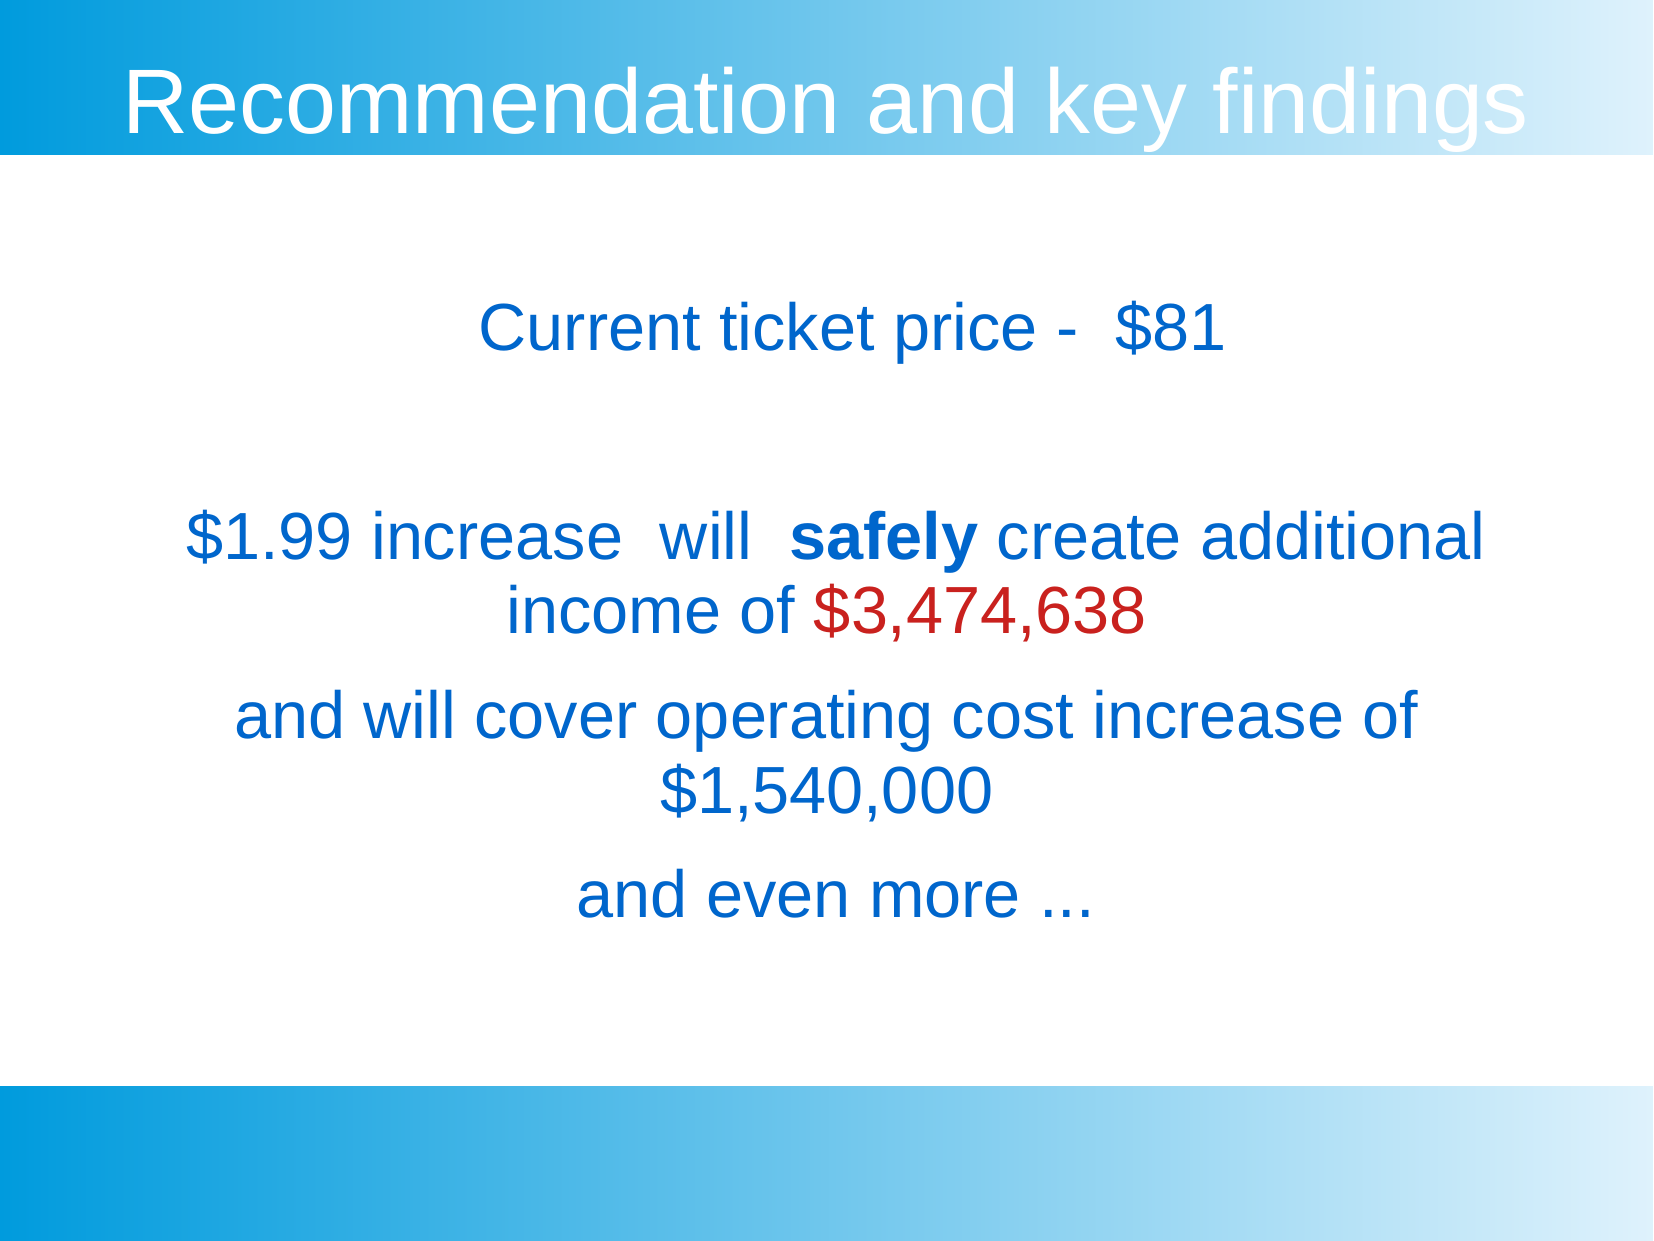

# Recommendation and key findings
Current ticket price - $81
 $1.99 increase will safely create additional income of $3,474,638
and will cover operating cost increase of $1,540,000
 and even more ...